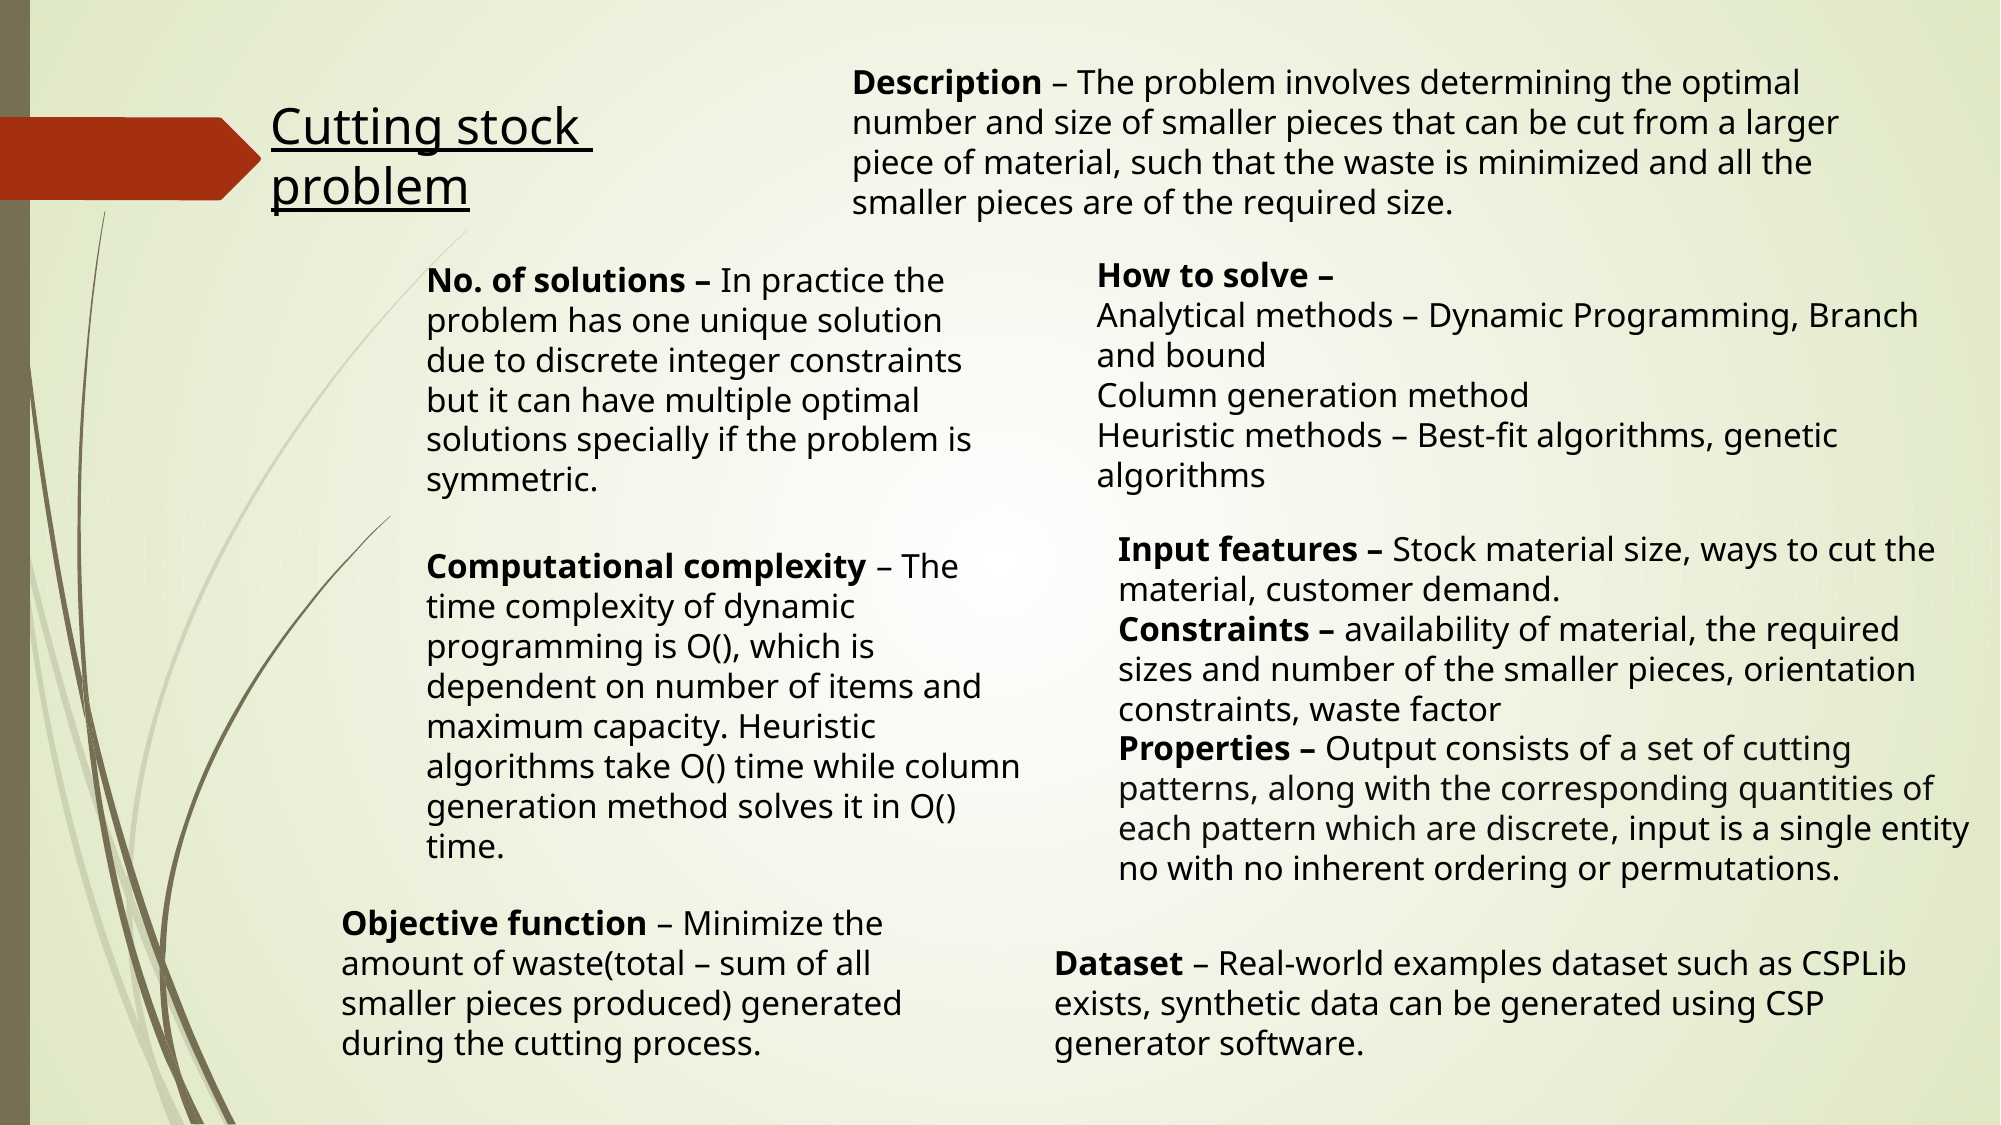

Description – The problem involves determining the optimal number and size of smaller pieces that can be cut from a larger piece of material, such that the waste is minimized and all the smaller pieces are of the required size.
Cutting stock
problem
How to solve –
Analytical methods – Dynamic Programming, Branch and bound
Column generation method
Heuristic methods – Best-fit algorithms, genetic algorithms
No. of solutions – In practice the problem has one unique solution due to discrete integer constraints but it can have multiple optimal solutions specially if the problem is symmetric.
Input features – Stock material size, ways to cut the material, customer demand.
Constraints – availability of material, the required sizes and number of the smaller pieces, orientation constraints, waste factor
Properties – Output consists of a set of cutting patterns, along with the corresponding quantities of each pattern which are discrete, input is a single entity no with no inherent ordering or permutations.
Computational complexity – The time complexity of dynamic programming is O(), which is dependent on number of items and maximum capacity. Heuristic algorithms take O() time while column generation method solves it in O() time.
Objective function – Minimize the amount of waste(total – sum of all smaller pieces produced) generated during the cutting process.
Dataset – Real-world examples dataset such as CSPLib exists, synthetic data can be generated using CSP generator software.